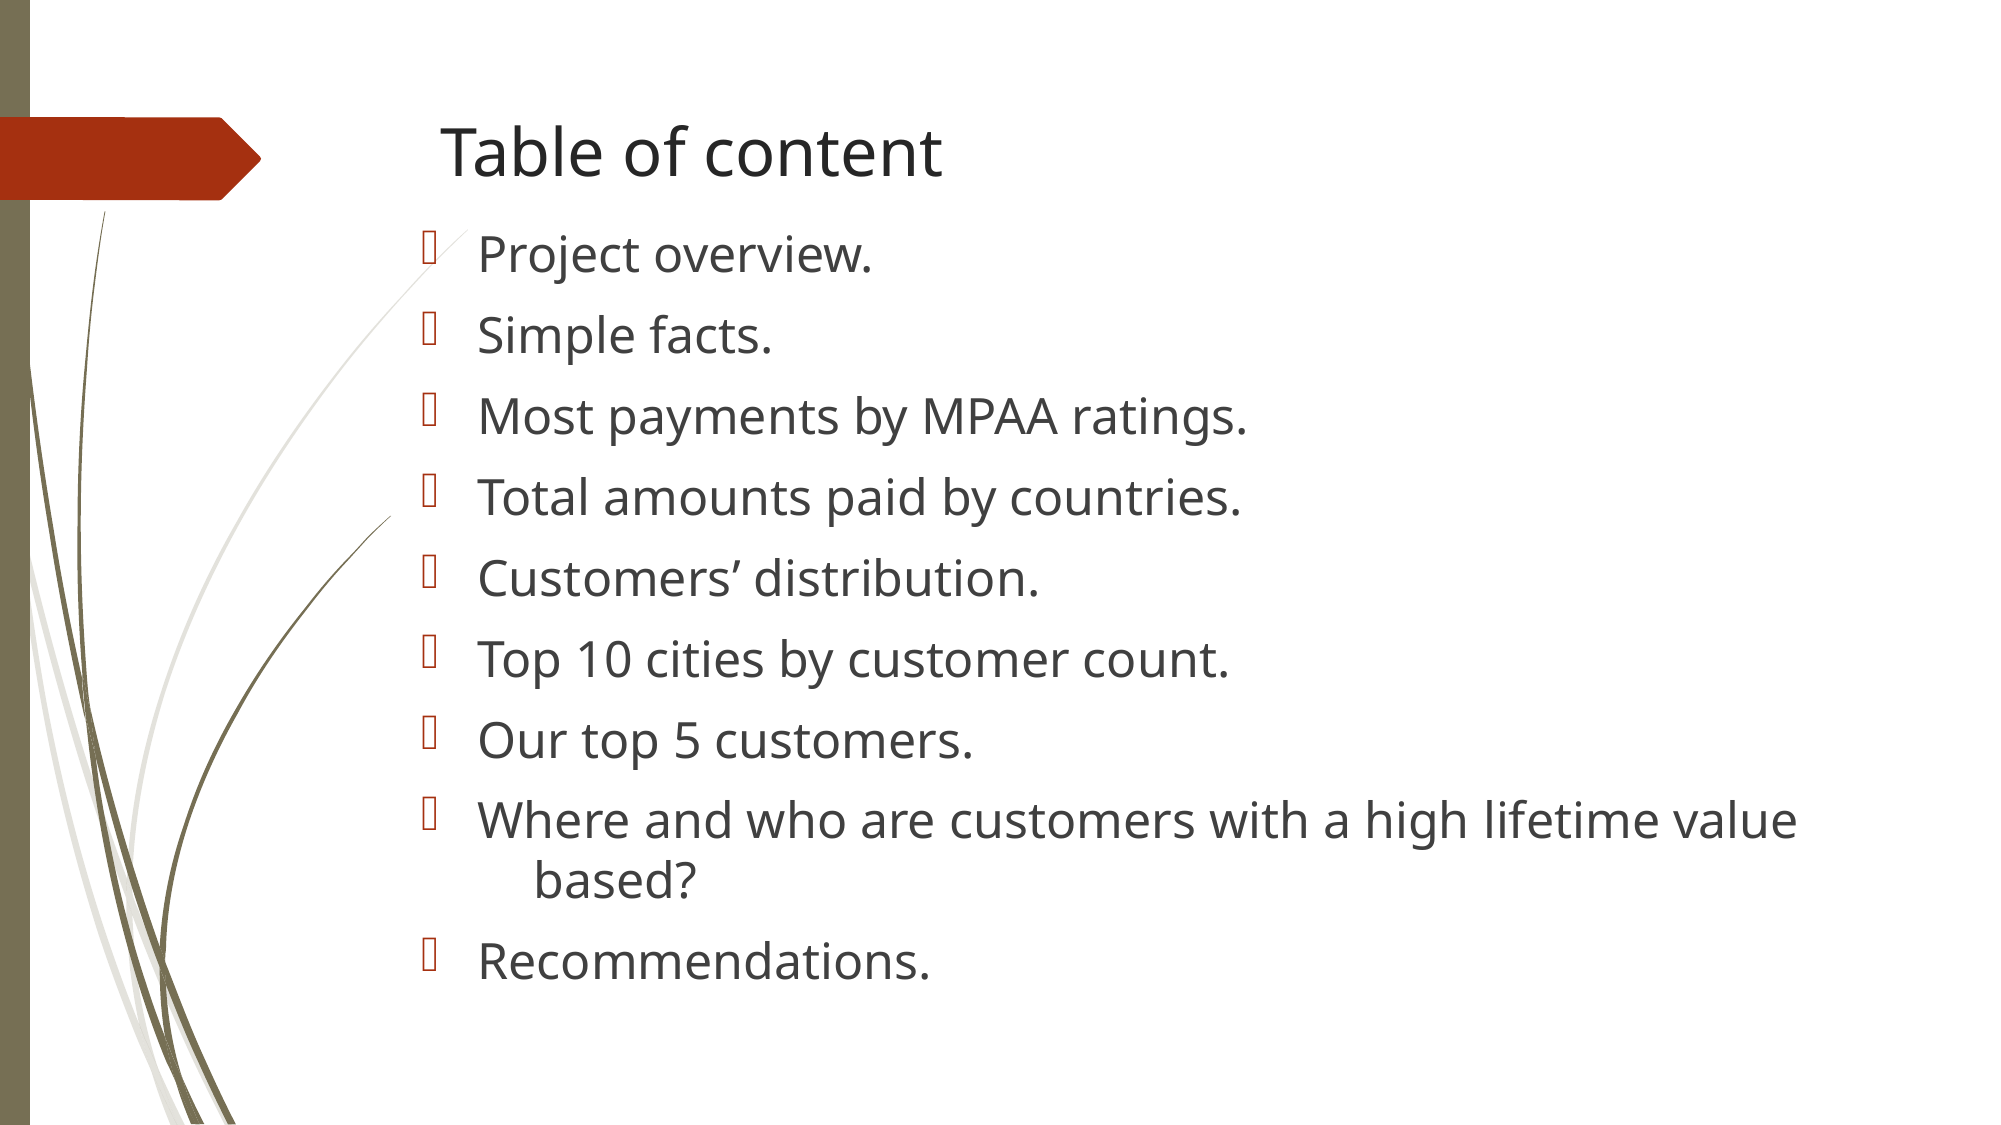

# Table of content
Project overview.
Simple facts.
Most payments by MPAA ratings.
Total amounts paid by countries.
Customers’ distribution.
Top 10 cities by customer count.
Our top 5 customers.
Where and who are customers with a high lifetime value based?
Recommendations.